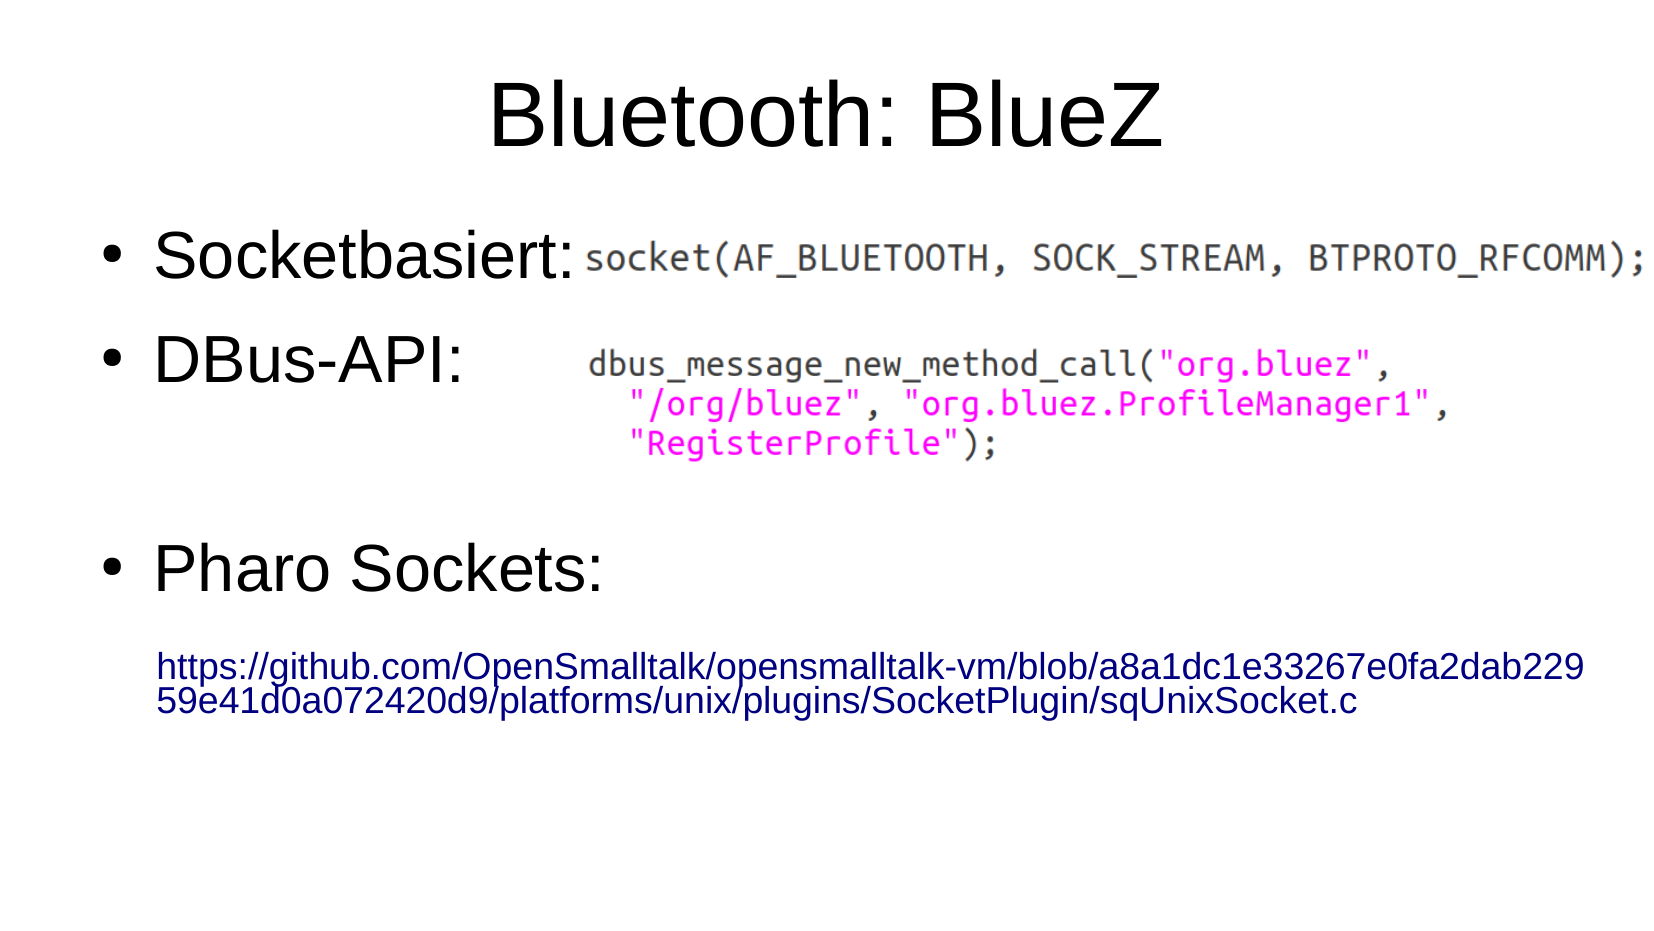

# Bluetooth: BlueZ
Socketbasiert:
DBus-API:
Pharo Sockets:
https://github.com/OpenSmalltalk/opensmalltalk-vm/blob/a8a1dc1e33267e0fa2dab22959e41d0a072420d9/platforms/unix/plugins/SocketPlugin/sqUnixSocket.c